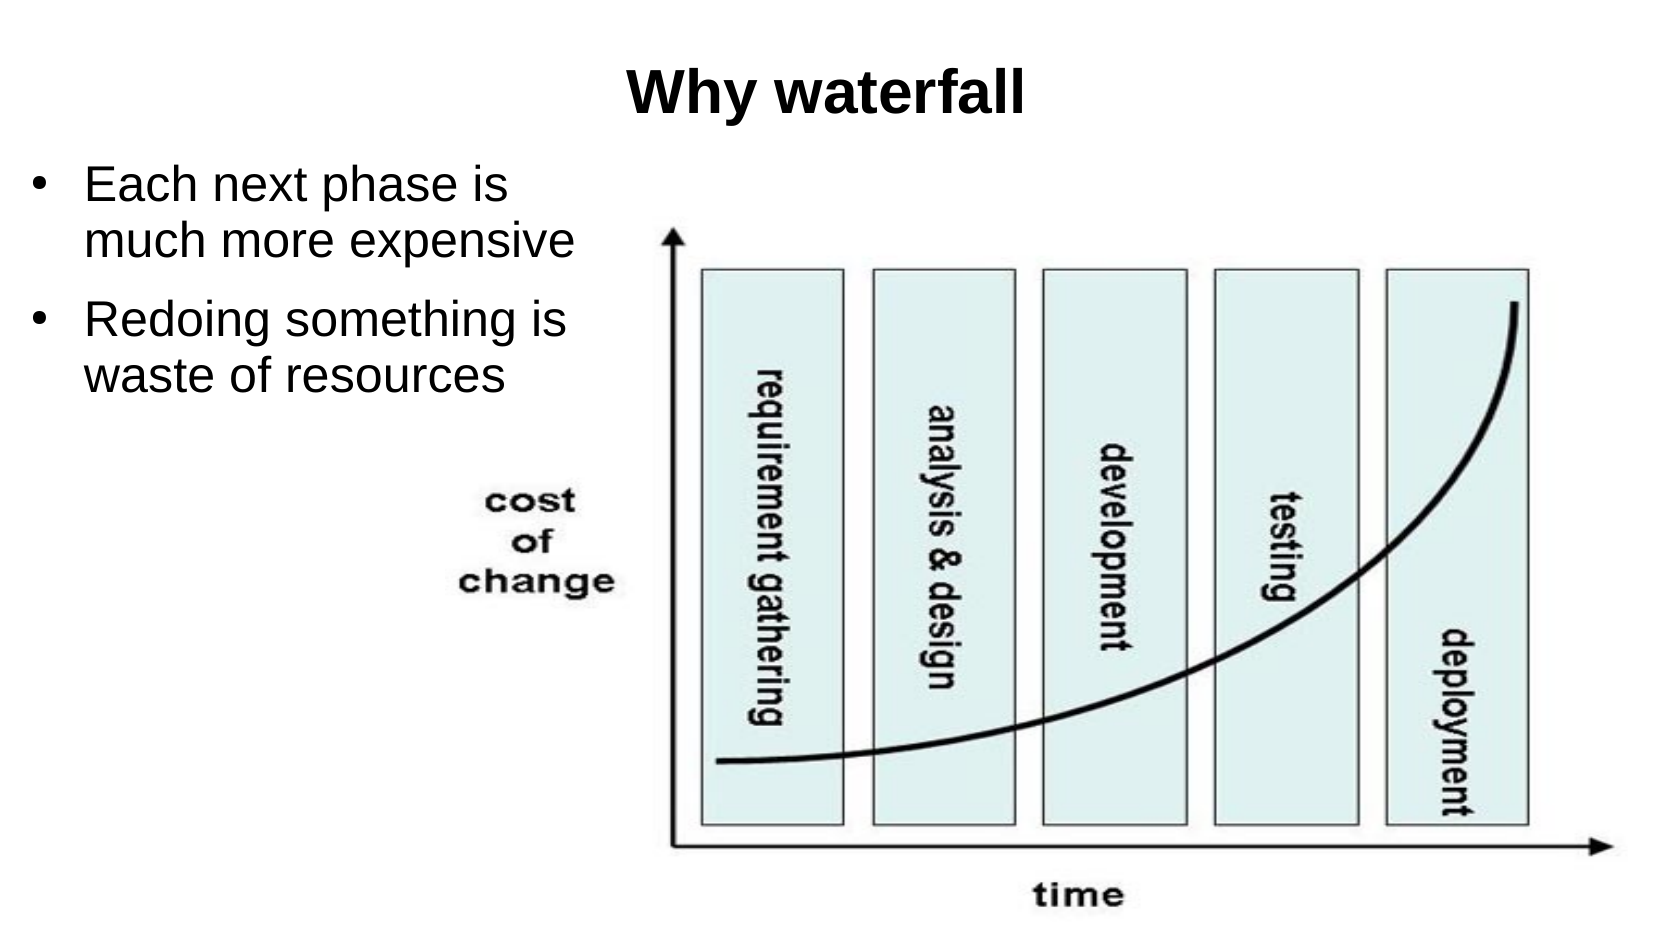

# Why waterfall
Each next phase is much more expensive
Redoing something is waste of resources